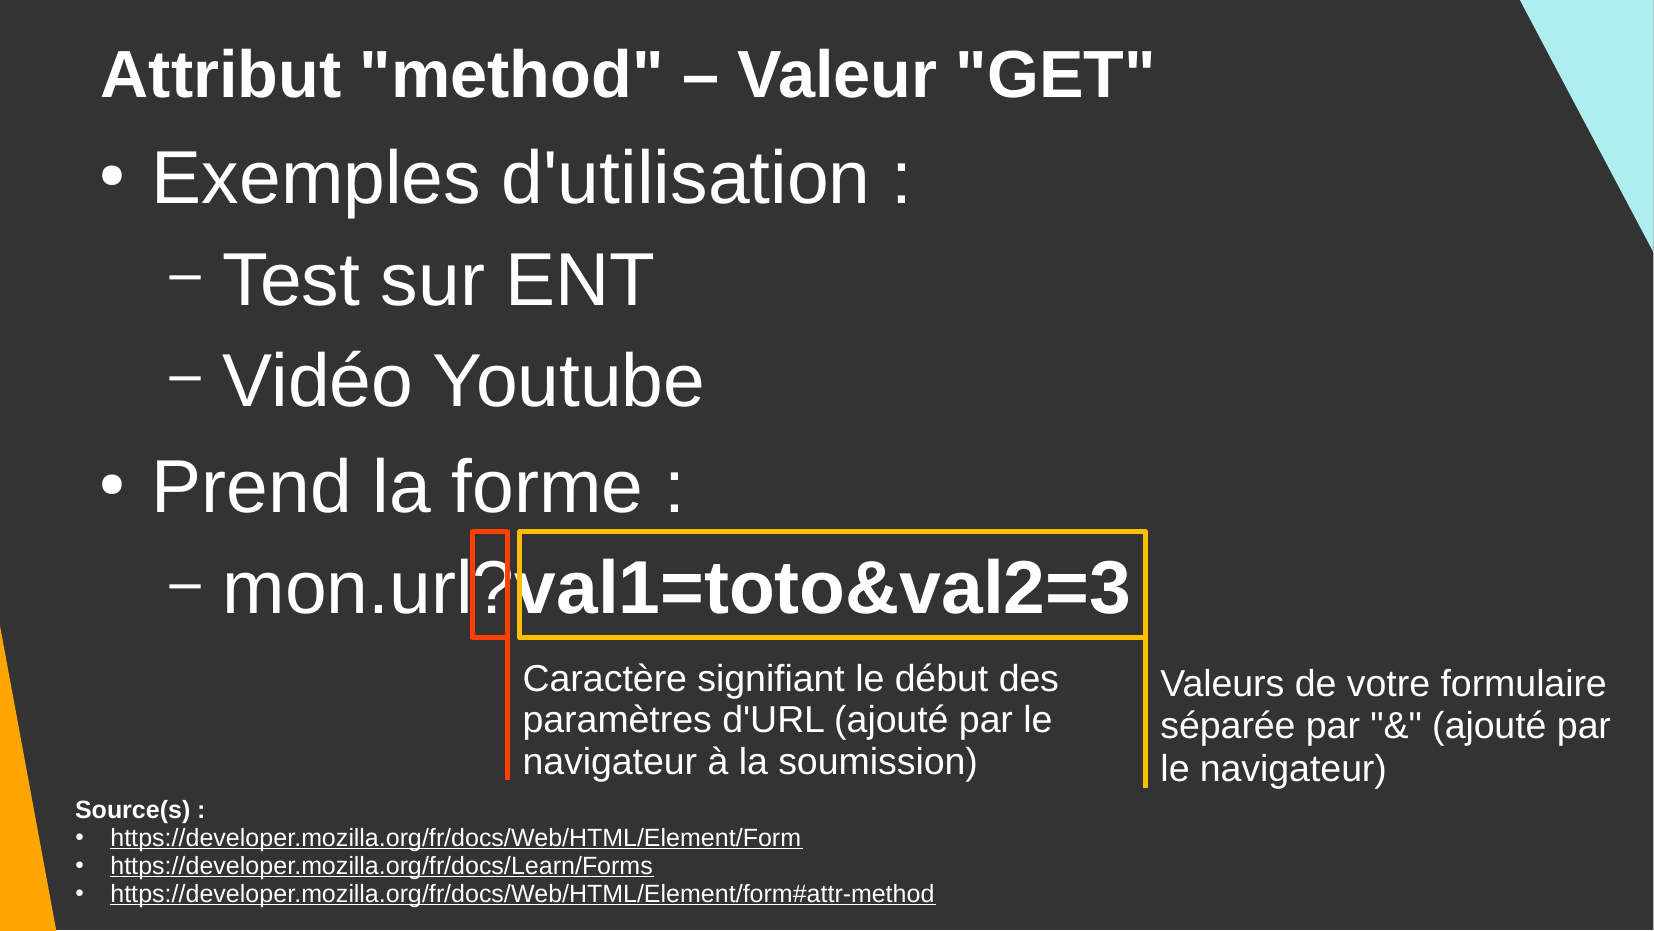

# Attribut "method" – Valeur "GET"
Exemples d'utilisation :
Test sur ENT
Vidéo Youtube
Prend la forme :
mon.url?val1=toto&val2=3
Caractère signifiant le début des paramètres d'URL (ajouté par le navigateur à la soumission)
Valeurs de votre formulaire séparée par "&" (ajouté par le navigateur)
Source(s) :
https://developer.mozilla.org/fr/docs/Web/HTML/Element/Form
https://developer.mozilla.org/fr/docs/Learn/Forms
https://developer.mozilla.org/fr/docs/Web/HTML/Element/form#attr-method